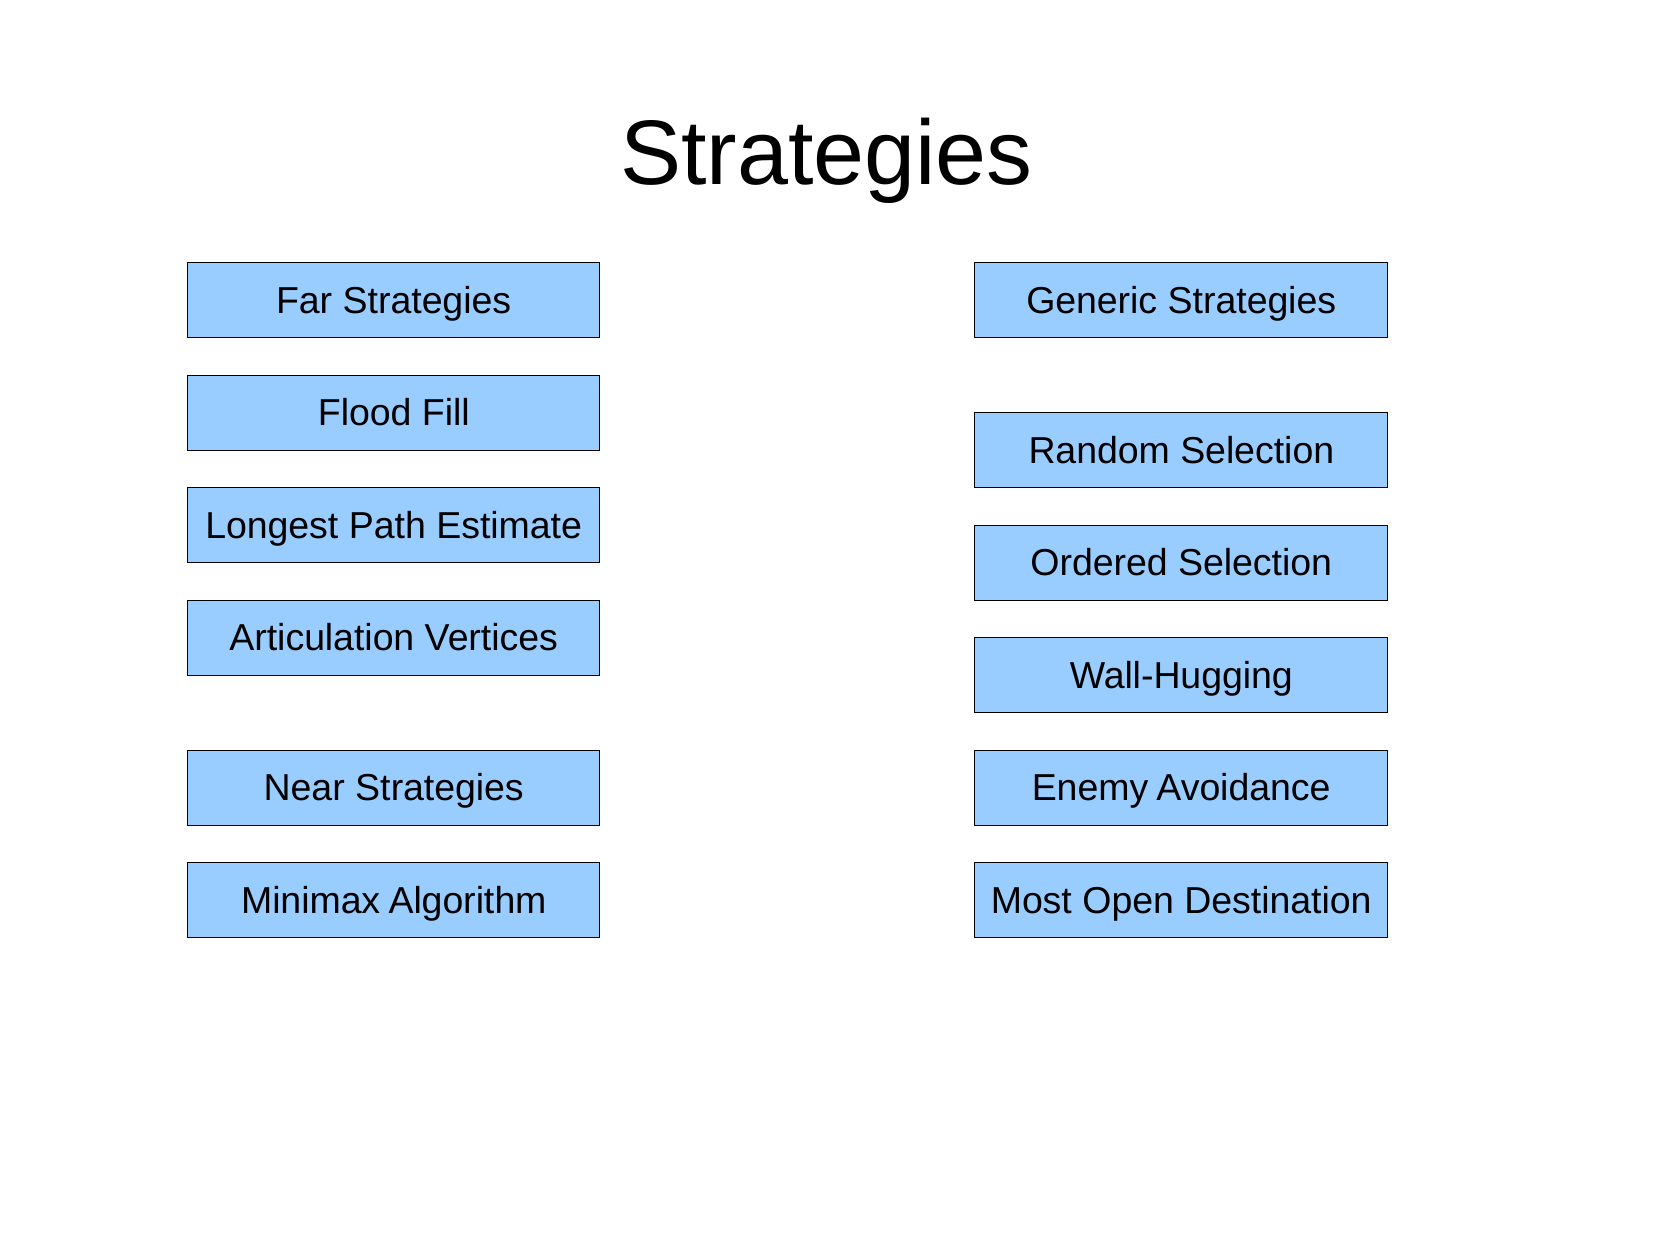

# Strategies
Far Strategies
Generic Strategies
Flood Fill
Random Selection
Longest Path Estimate
Ordered Selection
Articulation Vertices
Wall-Hugging
Near Strategies
Enemy Avoidance
Minimax Algorithm
Most Open Destination